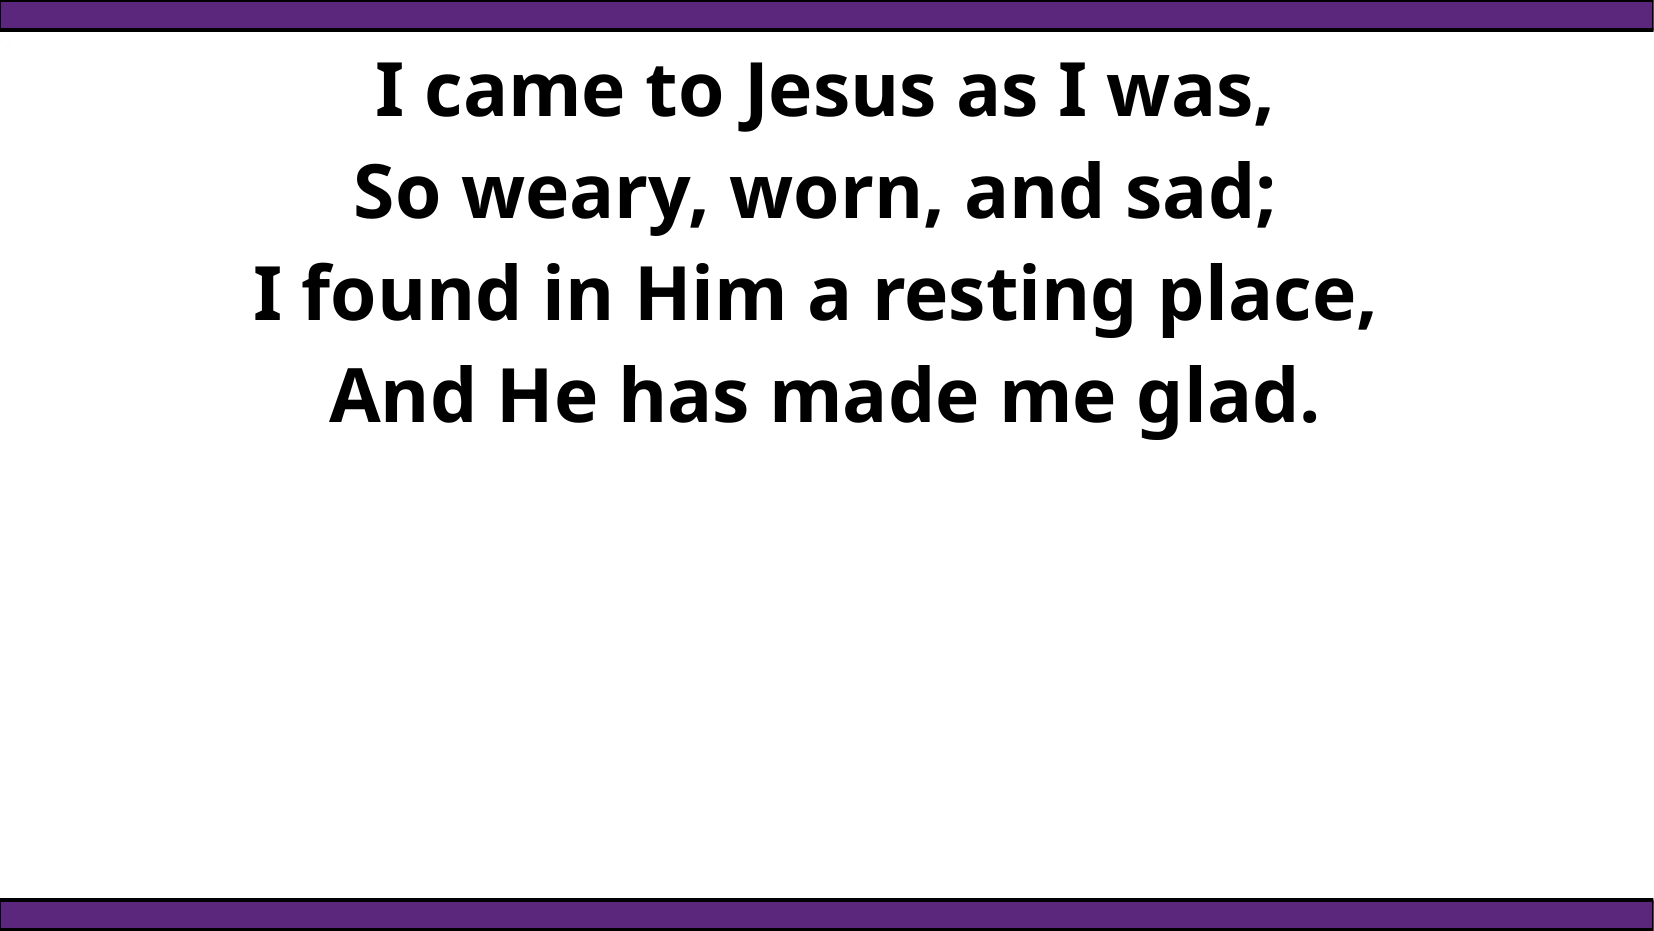

I came to Jesus as I was,
So weary, worn, and sad;
I found in Him a resting place,
And He has made me glad.